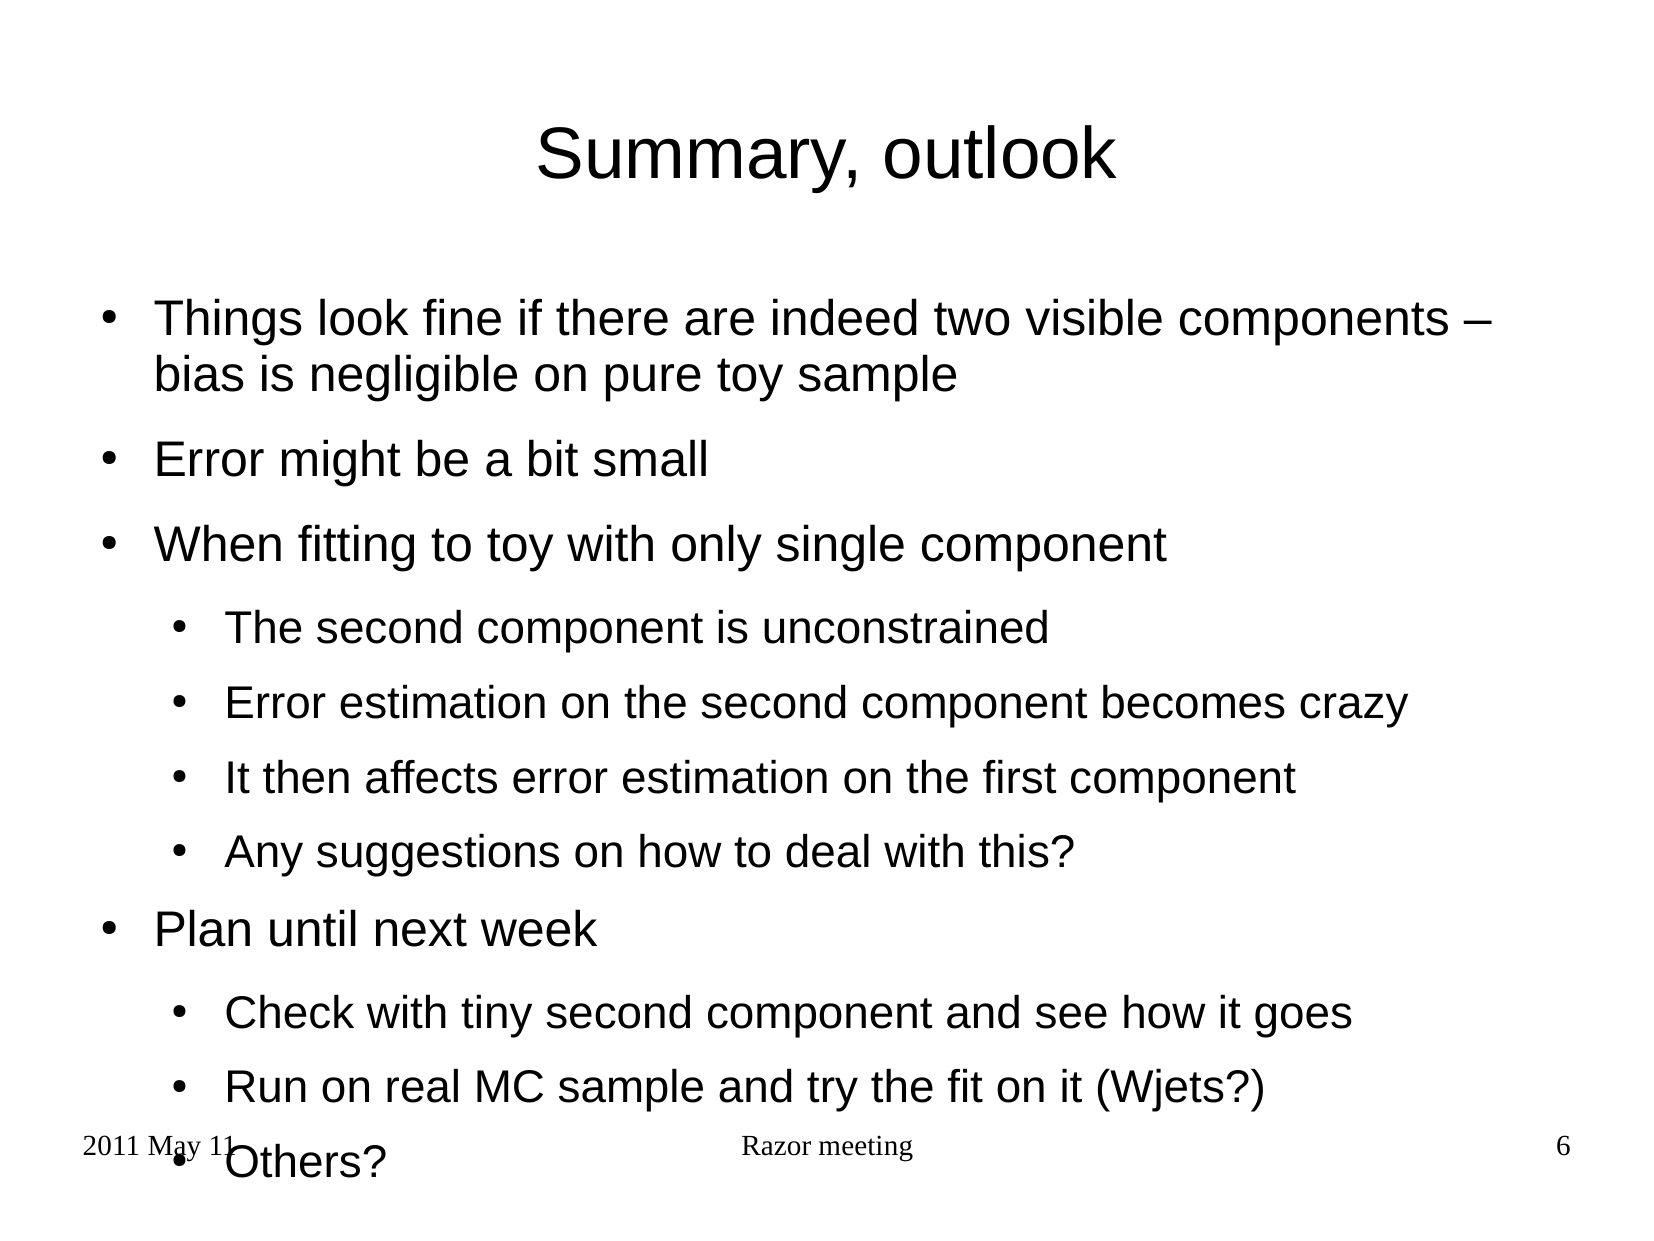

# Summary, outlook
Things look fine if there are indeed two visible components – bias is negligible on pure toy sample
Error might be a bit small
When fitting to toy with only single component
The second component is unconstrained
Error estimation on the second component becomes crazy
It then affects error estimation on the first component
Any suggestions on how to deal with this?
Plan until next week
Check with tiny second component and see how it goes
Run on real MC sample and try the fit on it (Wjets?)
Others?
2011 May 11
Razor meeting
6